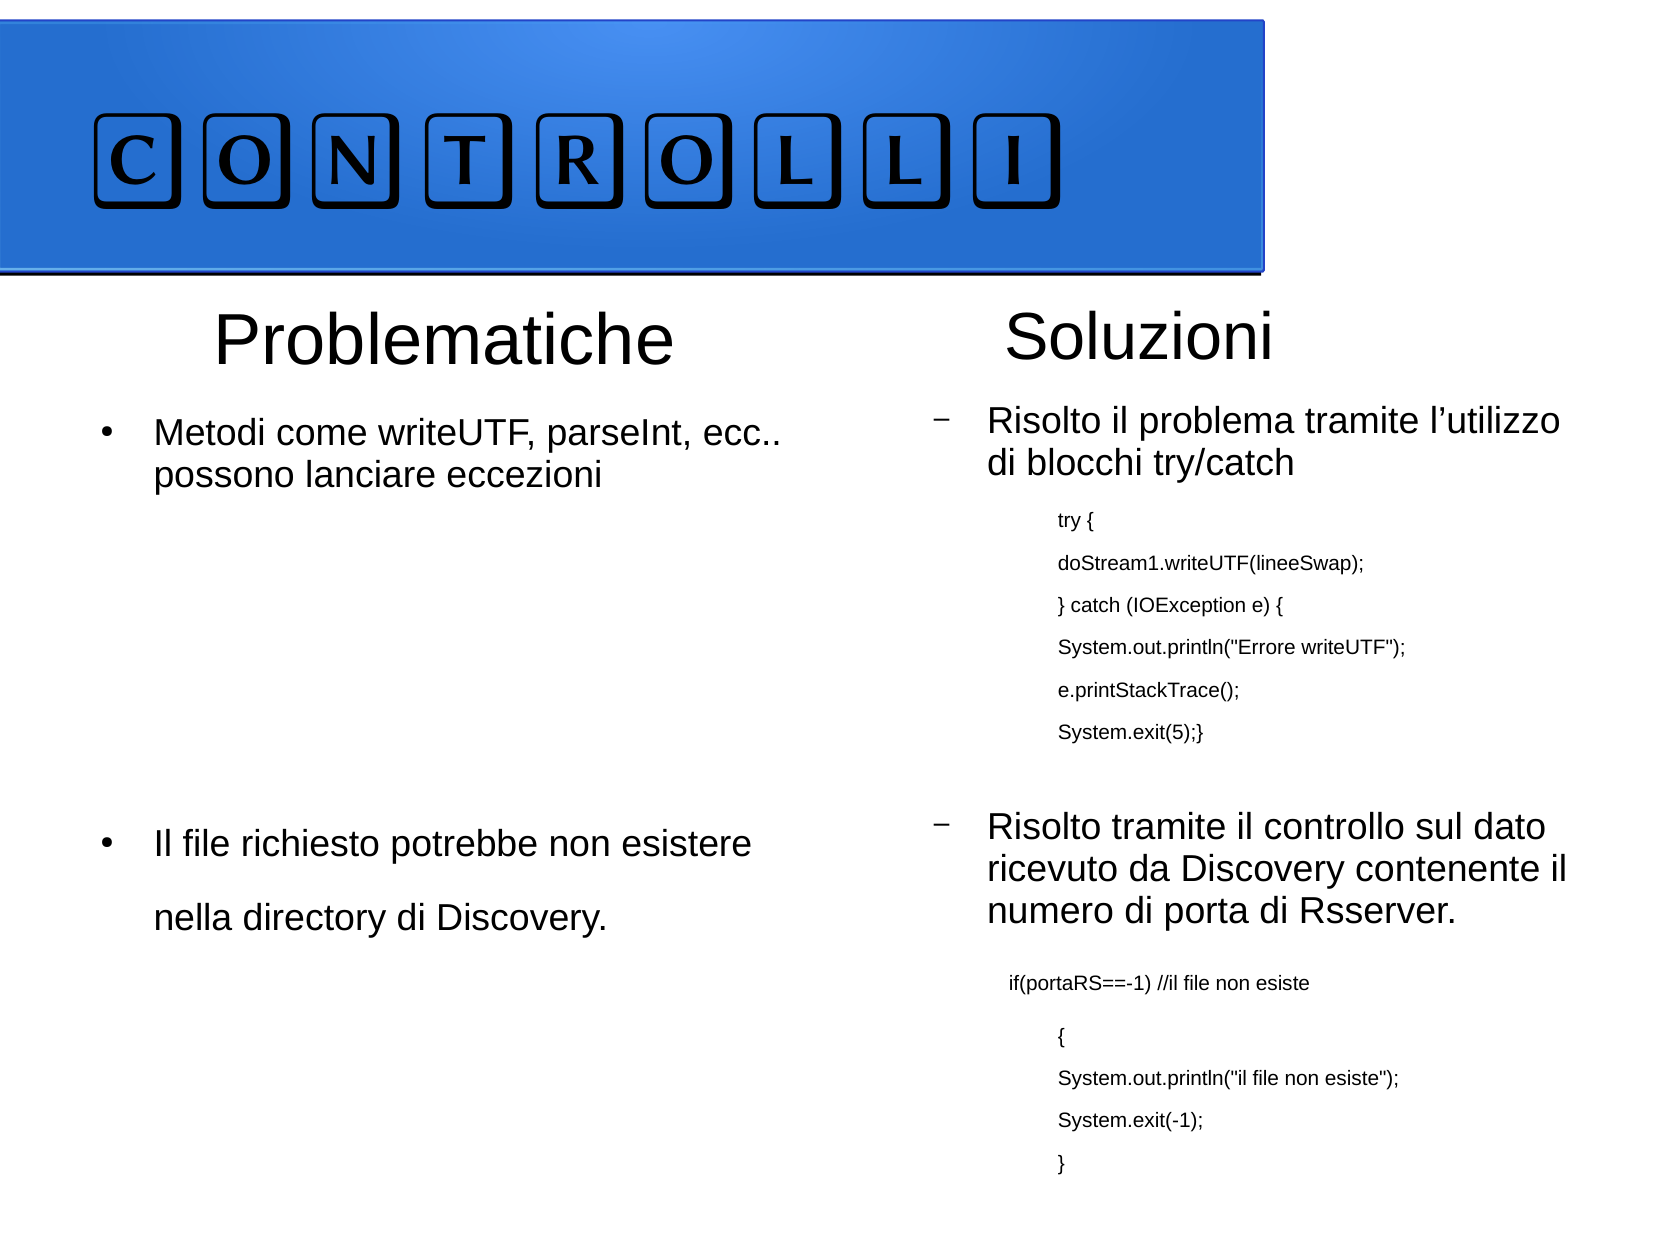

# CONTROLLI
 Problematiche
Metodi come writeUTF, parseInt, ecc.. possono lanciare eccezioni
Il file richiesto potrebbe non esistere nella directory di Discovery.
 Soluzioni
Risolto il problema tramite l’utilizzo di blocchi try/catch
try {
doStream1.writeUTF(lineeSwap);
} catch (IOException e) {
System.out.println("Errore writeUTF");
e.printStackTrace();
System.exit(5);}
Risolto tramite il controllo sul dato ricevuto da Discovery contenente il numero di porta di Rsserver.
 if(portaRS==-1) //il file non esiste
{
System.out.println("il file non esiste");
System.exit(-1);
}